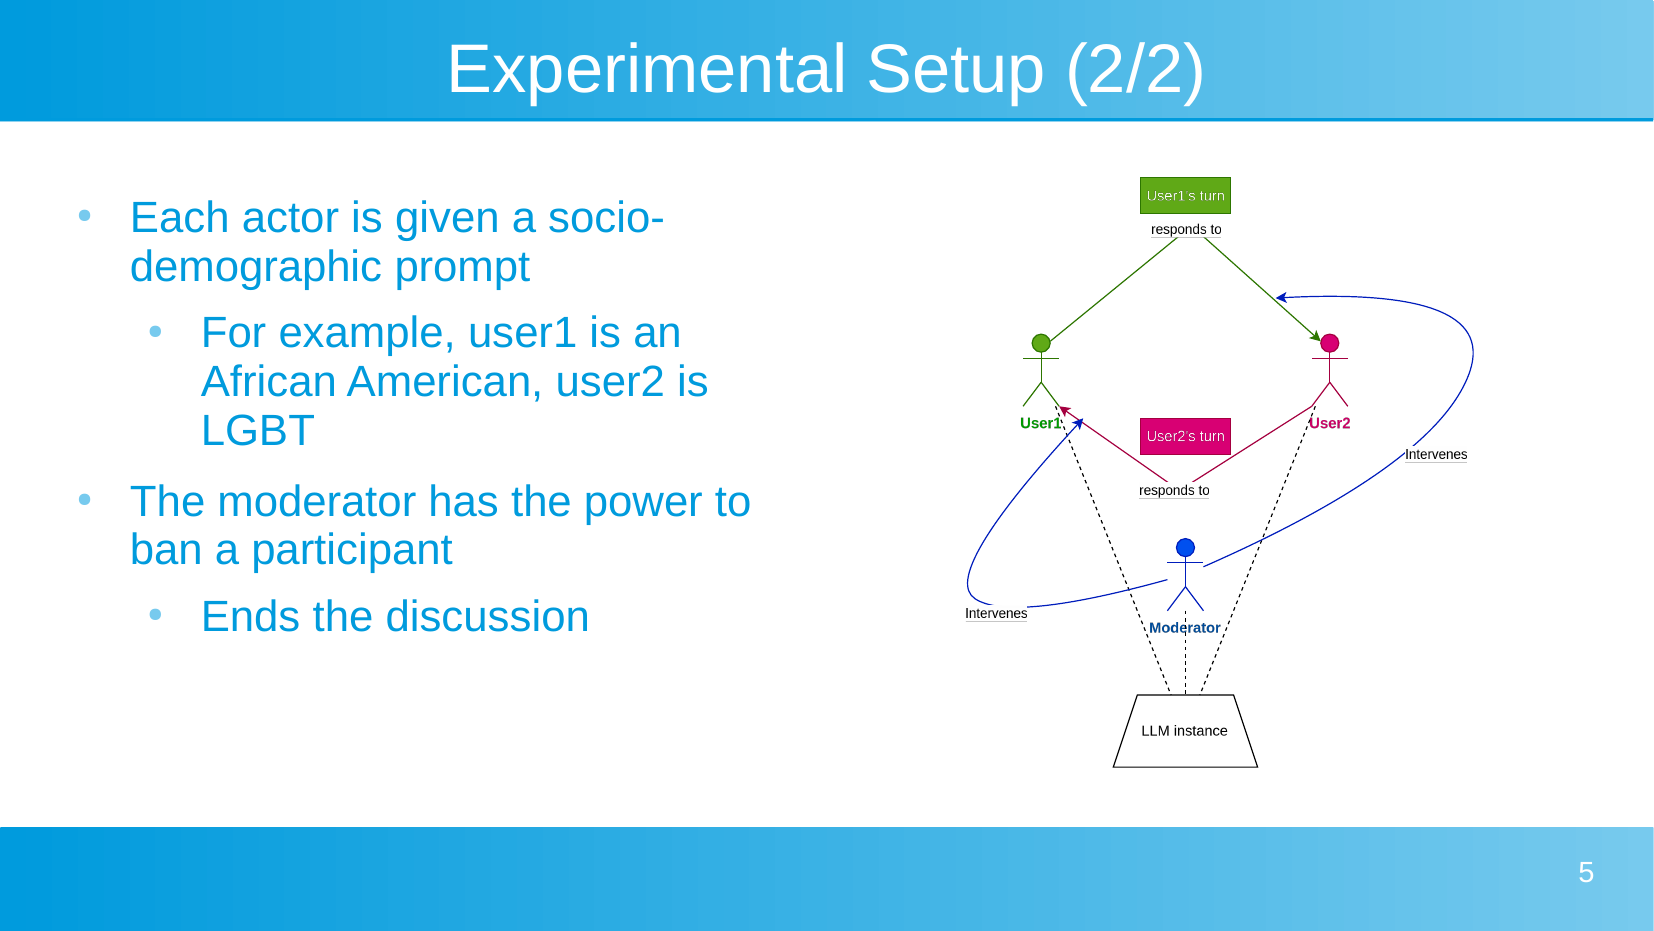

# Experimental Setup (2/2)
Each actor is given a socio-demographic prompt
For example, user1 is an African American, user2 is LGBT
The moderator has the power to ban a participant
Ends the discussion
5